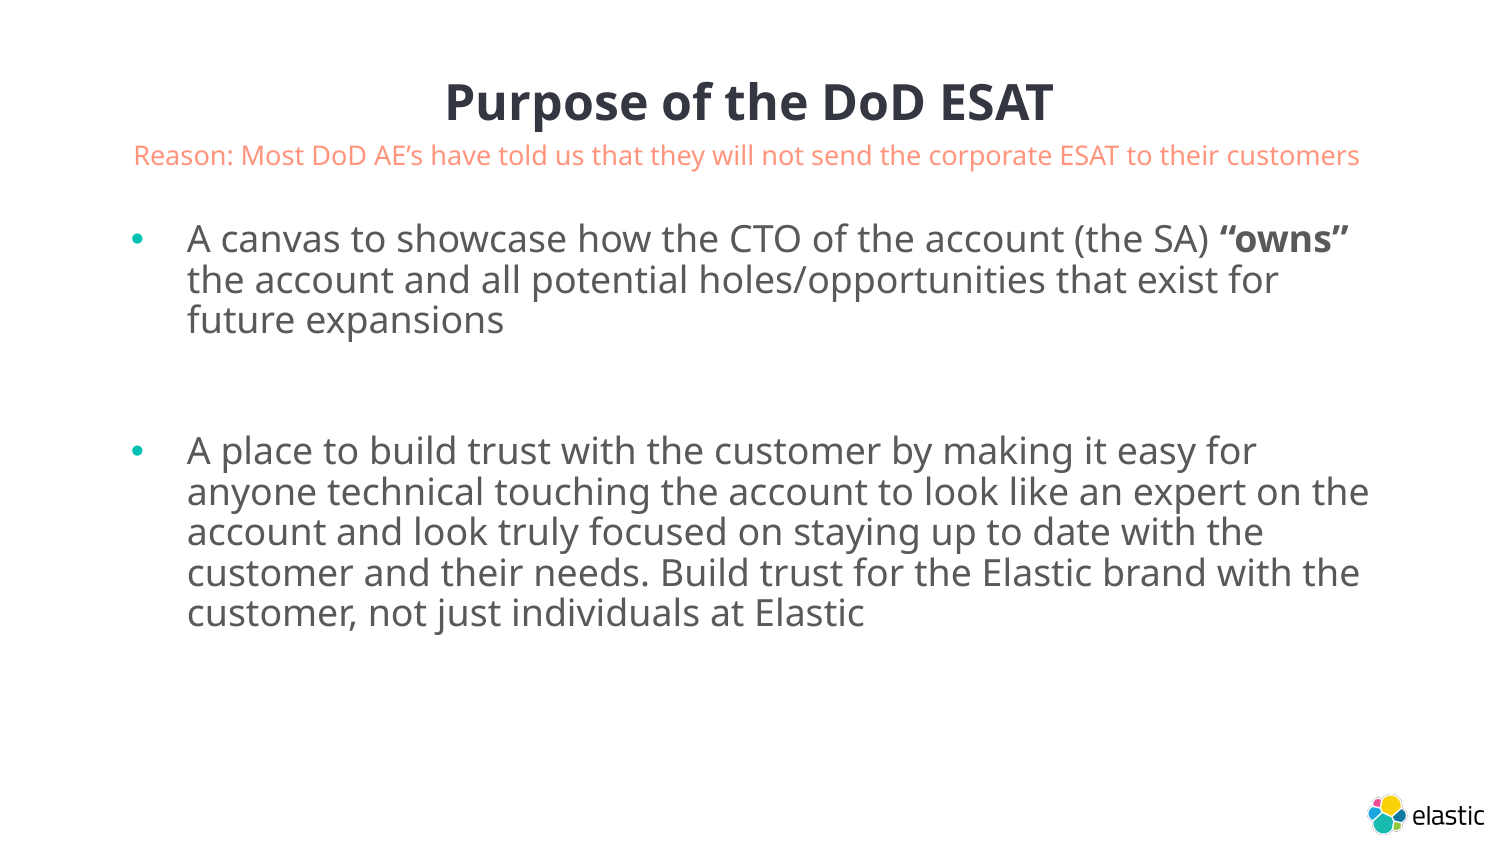

# Purpose of the DoD ESAT
Reason: Most DoD AE’s have told us that they will not send the corporate ESAT to their customers
A canvas to showcase how the CTO of the account (the SA) “owns” the account and all potential holes/opportunities that exist for future expansions
A place to build trust with the customer by making it easy for anyone technical touching the account to look like an expert on the account and look truly focused on staying up to date with the customer and their needs. Build trust for the Elastic brand with the customer, not just individuals at Elastic